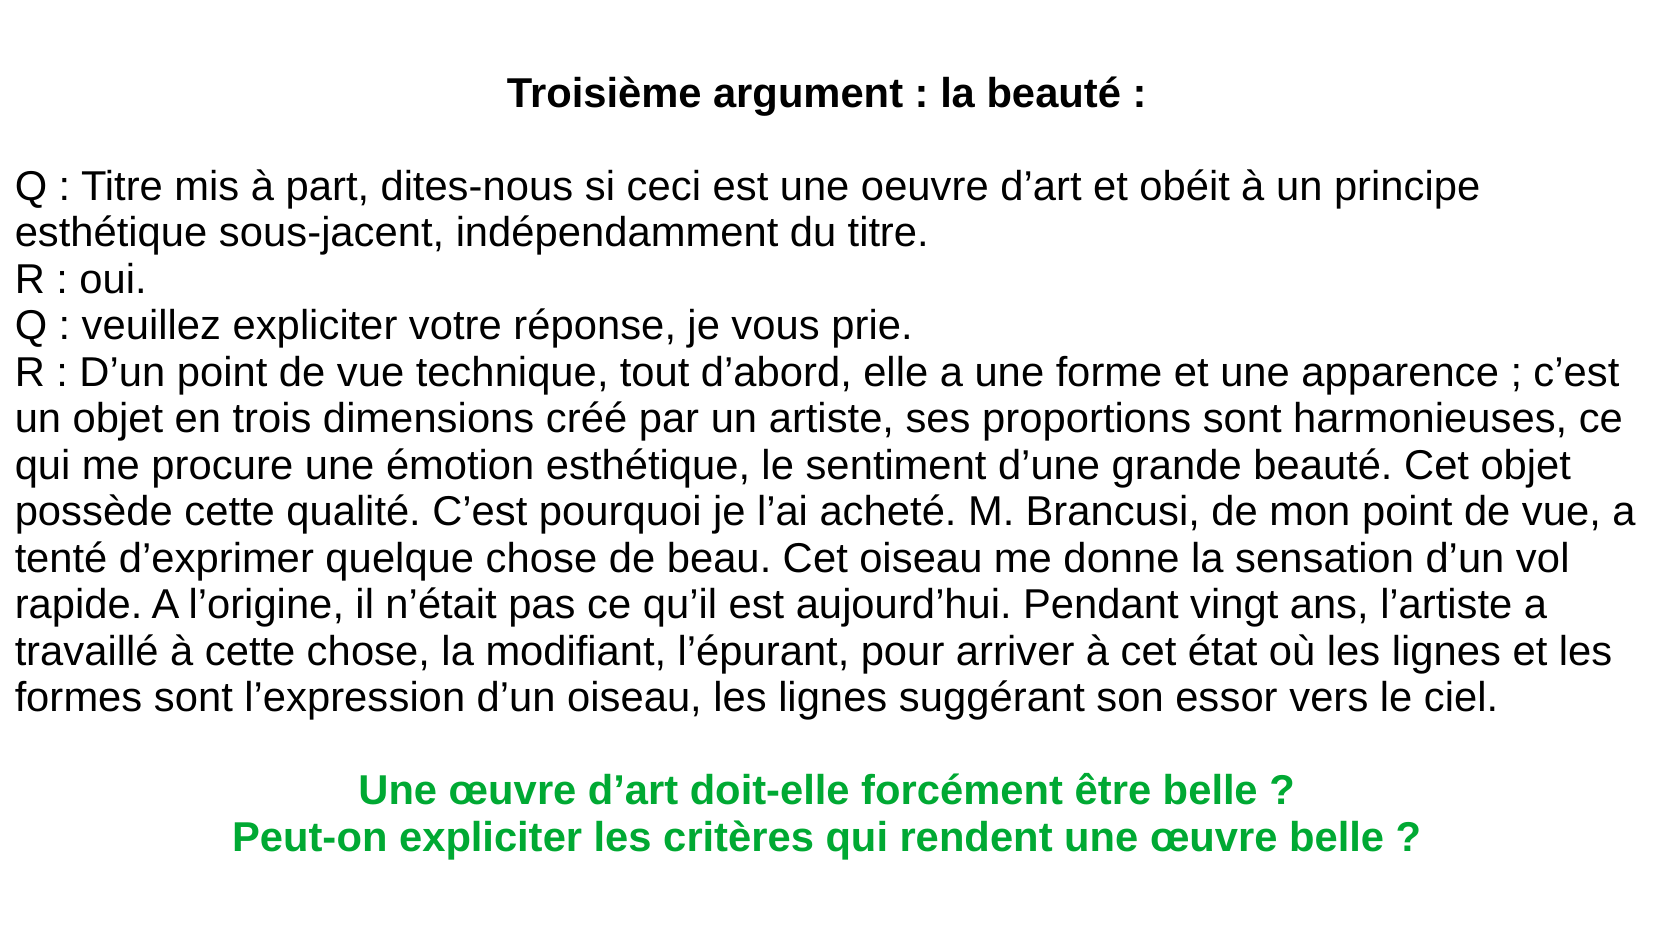

Troisième argument : la beauté :
Q : Titre mis à part, dites-nous si ceci est une oeuvre d’art et obéit à un principe esthétique sous-jacent, indépendamment du titre.
R : oui.
Q : veuillez expliciter votre réponse, je vous prie.
R : D’un point de vue technique, tout d’abord, elle a une forme et une apparence ; c’est un objet en trois dimensions créé par un artiste, ses proportions sont harmonieuses, ce qui me procure une émotion esthétique, le sentiment d’une grande beauté. Cet objet possède cette qualité. C’est pourquoi je l’ai acheté. M. Brancusi, de mon point de vue, a tenté d’exprimer quelque chose de beau. Cet oiseau me donne la sensation d’un vol rapide. A l’origine, il n’était pas ce qu’il est aujourd’hui. Pendant vingt ans, l’artiste a travaillé à cette chose, la modifiant, l’épurant, pour arriver à cet état où les lignes et les formes sont l’expression d’un oiseau, les lignes suggérant son essor vers le ciel.
Une œuvre d’art doit-elle forcément être belle ?
Peut-on expliciter les critères qui rendent une œuvre belle ?